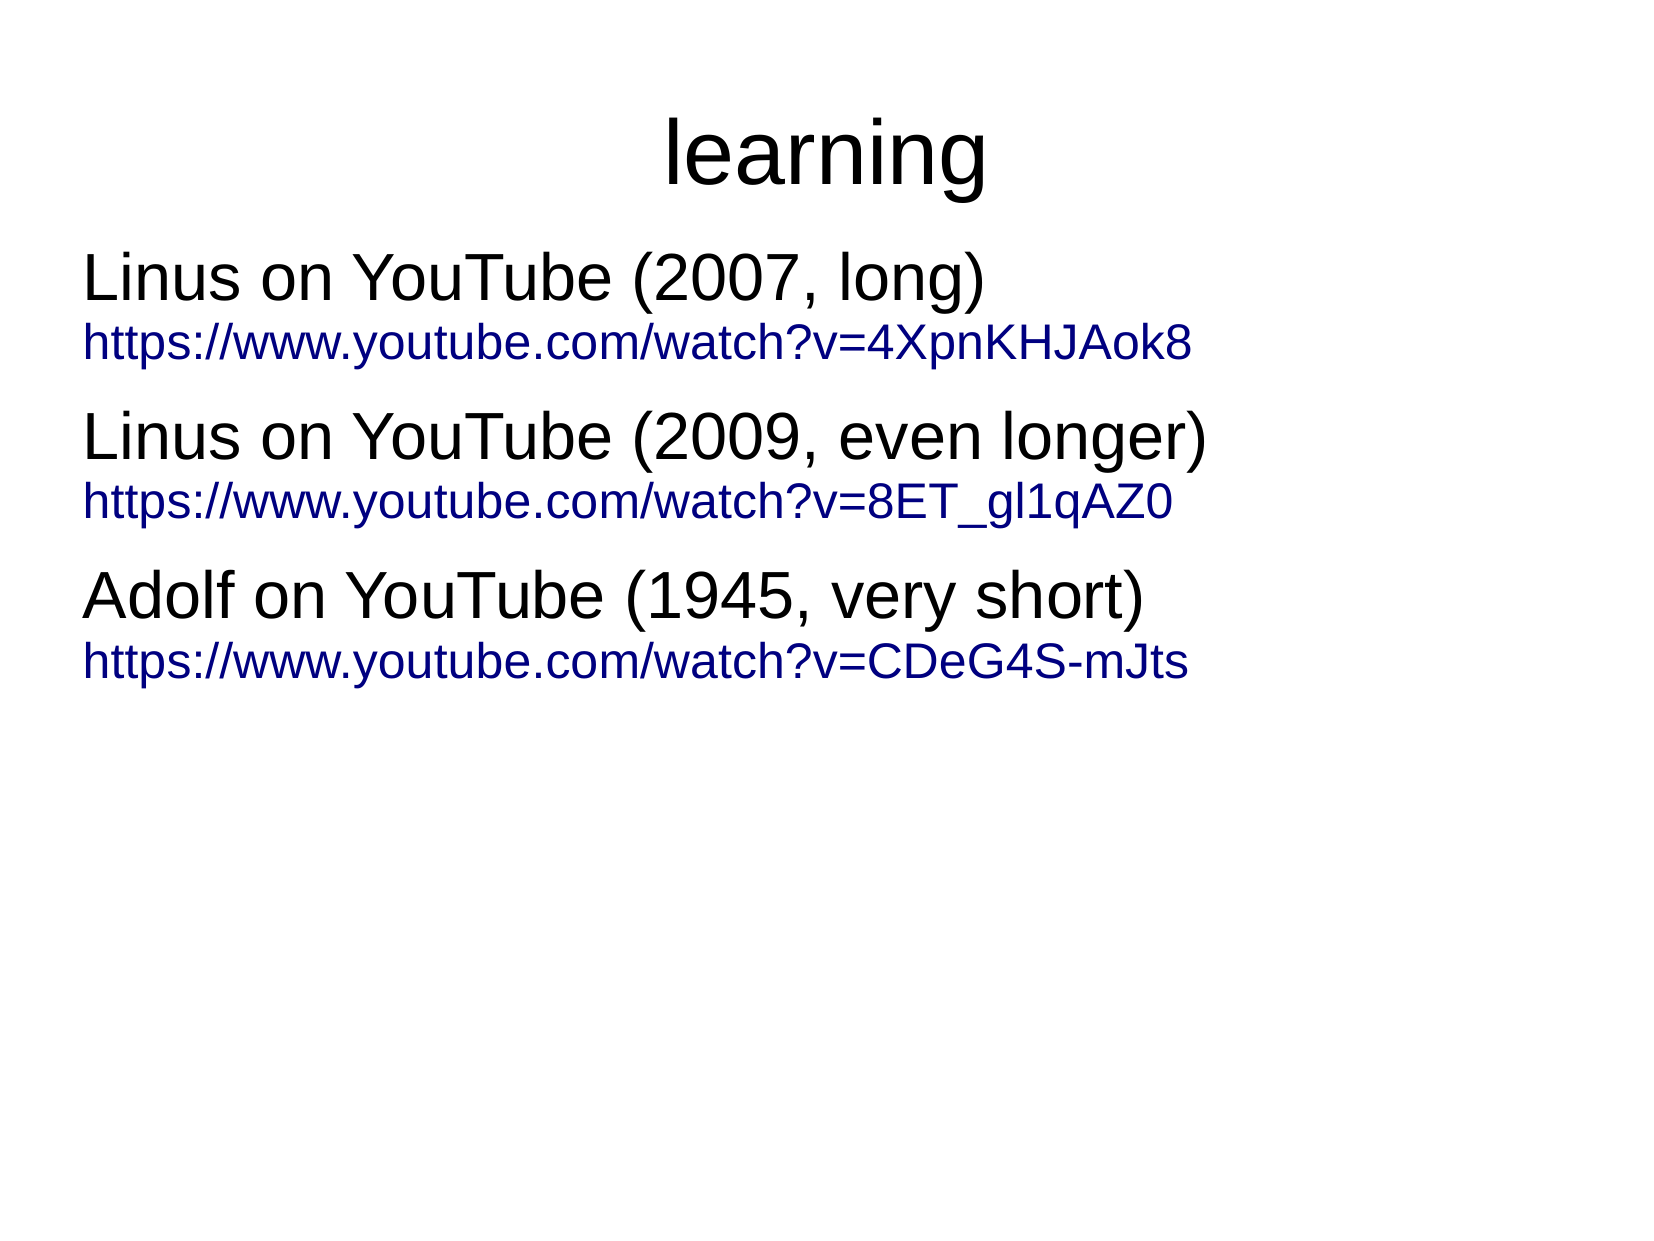

# learning
Linus on YouTube (2007, long)
https://www.youtube.com/watch?v=4XpnKHJAok8
Linus on YouTube (2009, even longer)
https://www.youtube.com/watch?v=8ET_gl1qAZ0
Adolf on YouTube (1945, very short)
https://www.youtube.com/watch?v=CDeG4S-mJts